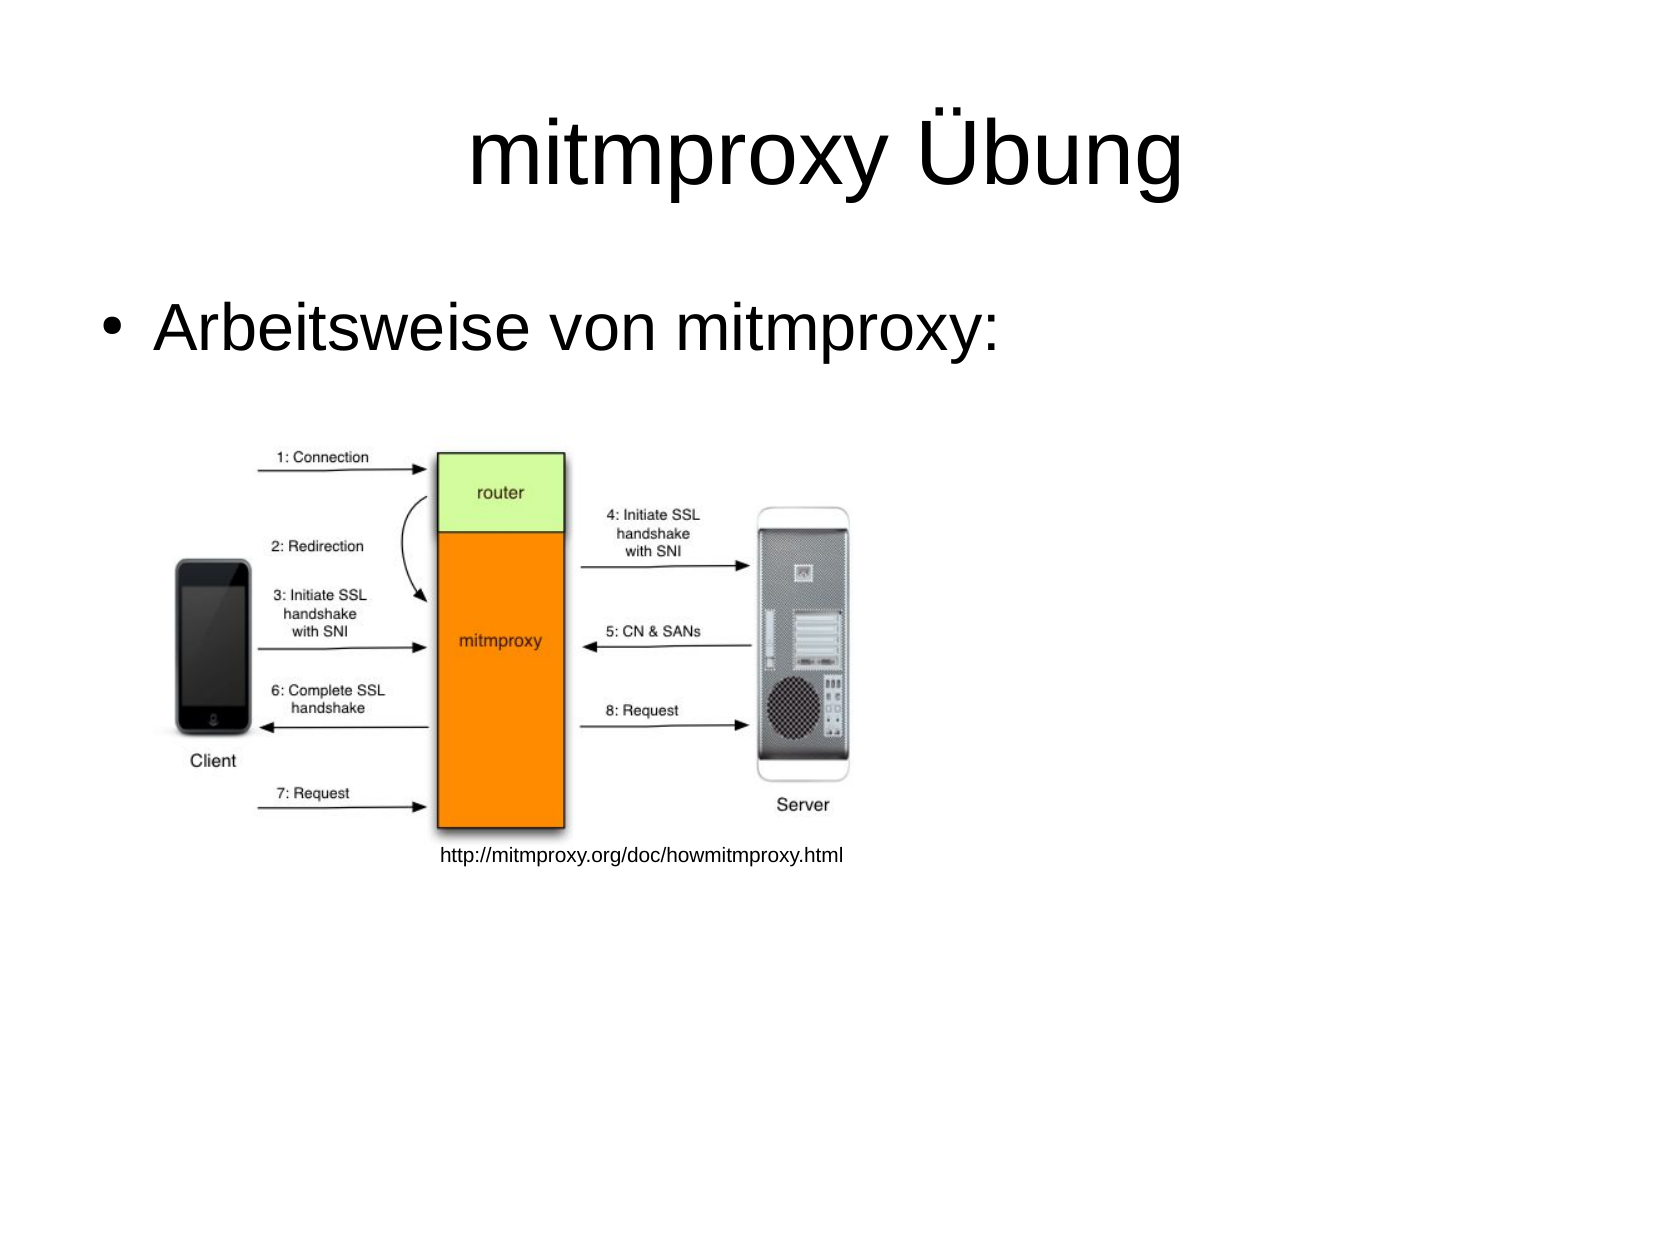

# mitmproxy Übung
Arbeitsweise von mitmproxy:
http://mitmproxy.org/doc/howmitmproxy.html